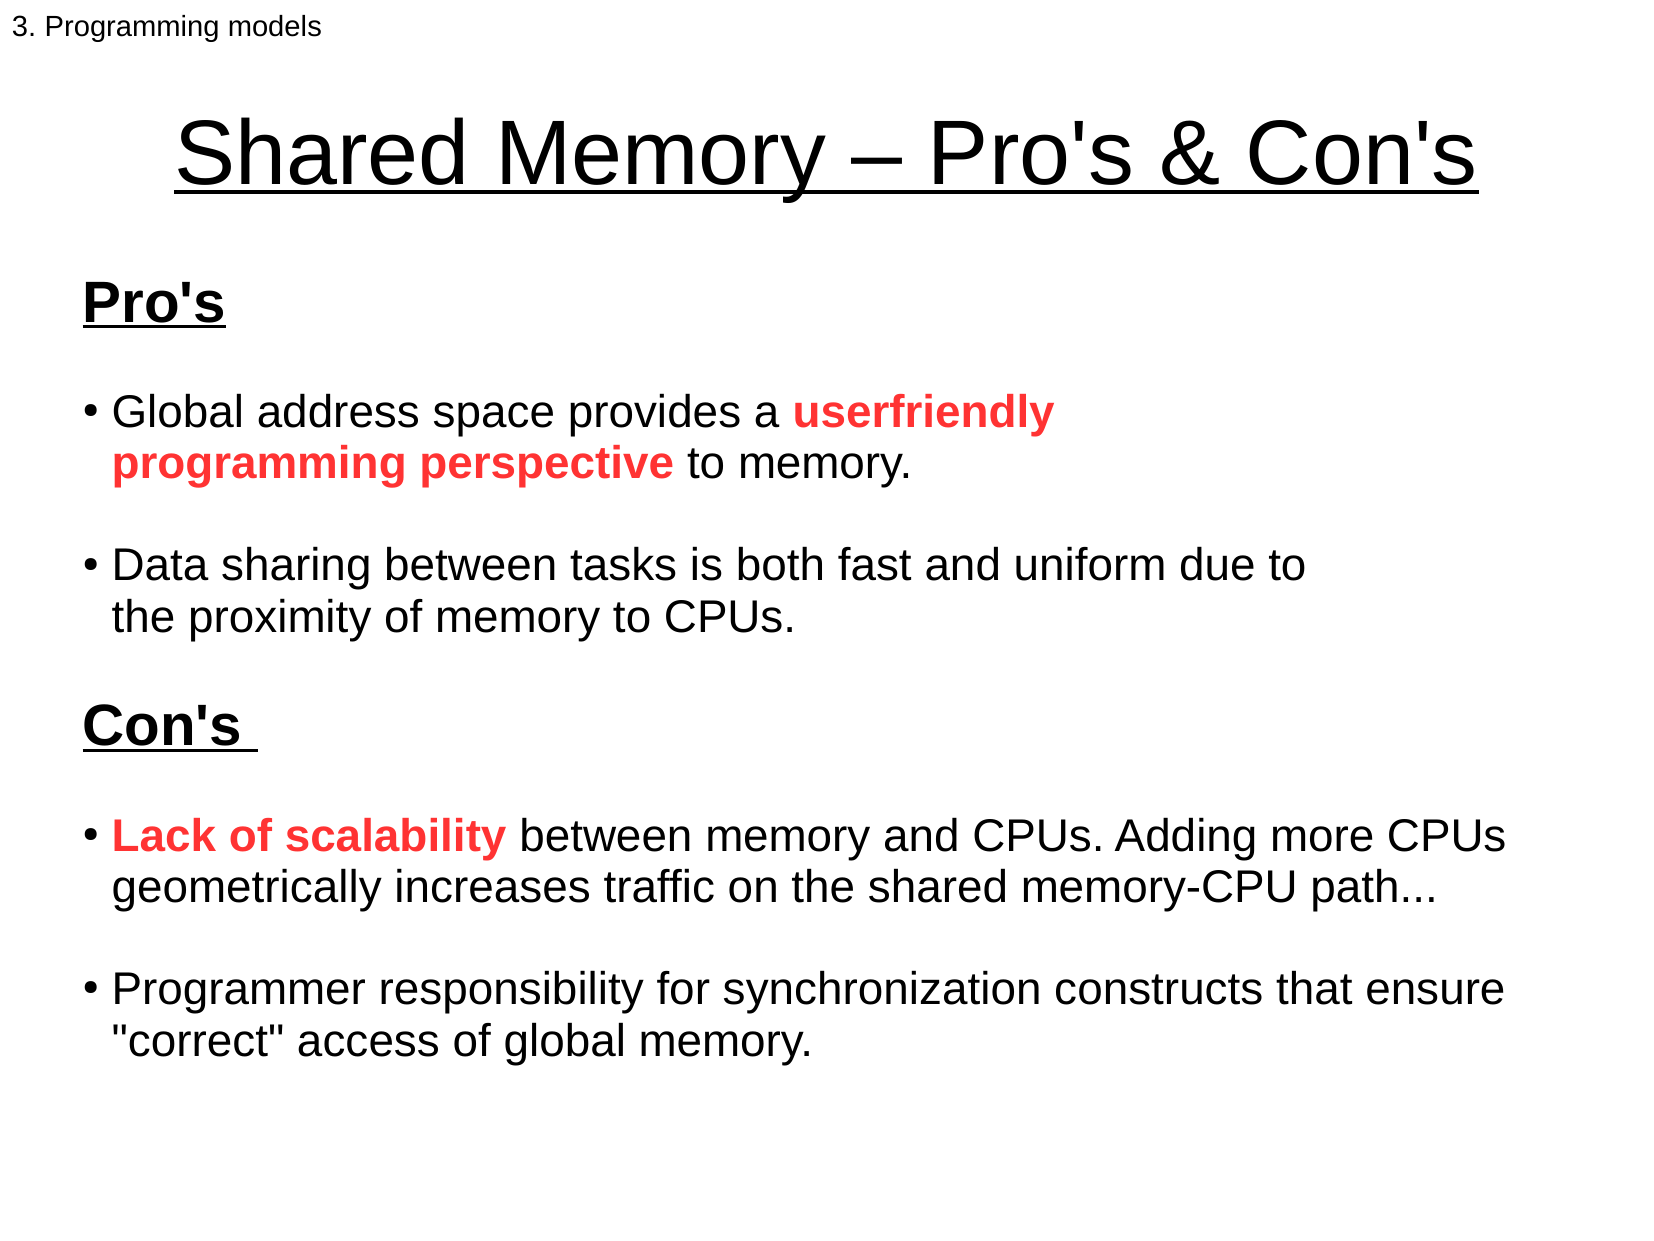

3. Programming models
# Shared Memory – Pro's & Con's
Pro's
 Global address space provides a user­friendly
 programming perspective to memory.
 Data sharing between tasks is both fast and uniform due to
 the proximity of memory to CPUs.
Con's
 Lack of scalability between memory and CPUs. Adding more CPUs
 geometrically increases traffic on the shared memory-CPU path...
 Programmer responsibility for synchronization constructs that ensure
 "correct" access of global memory.